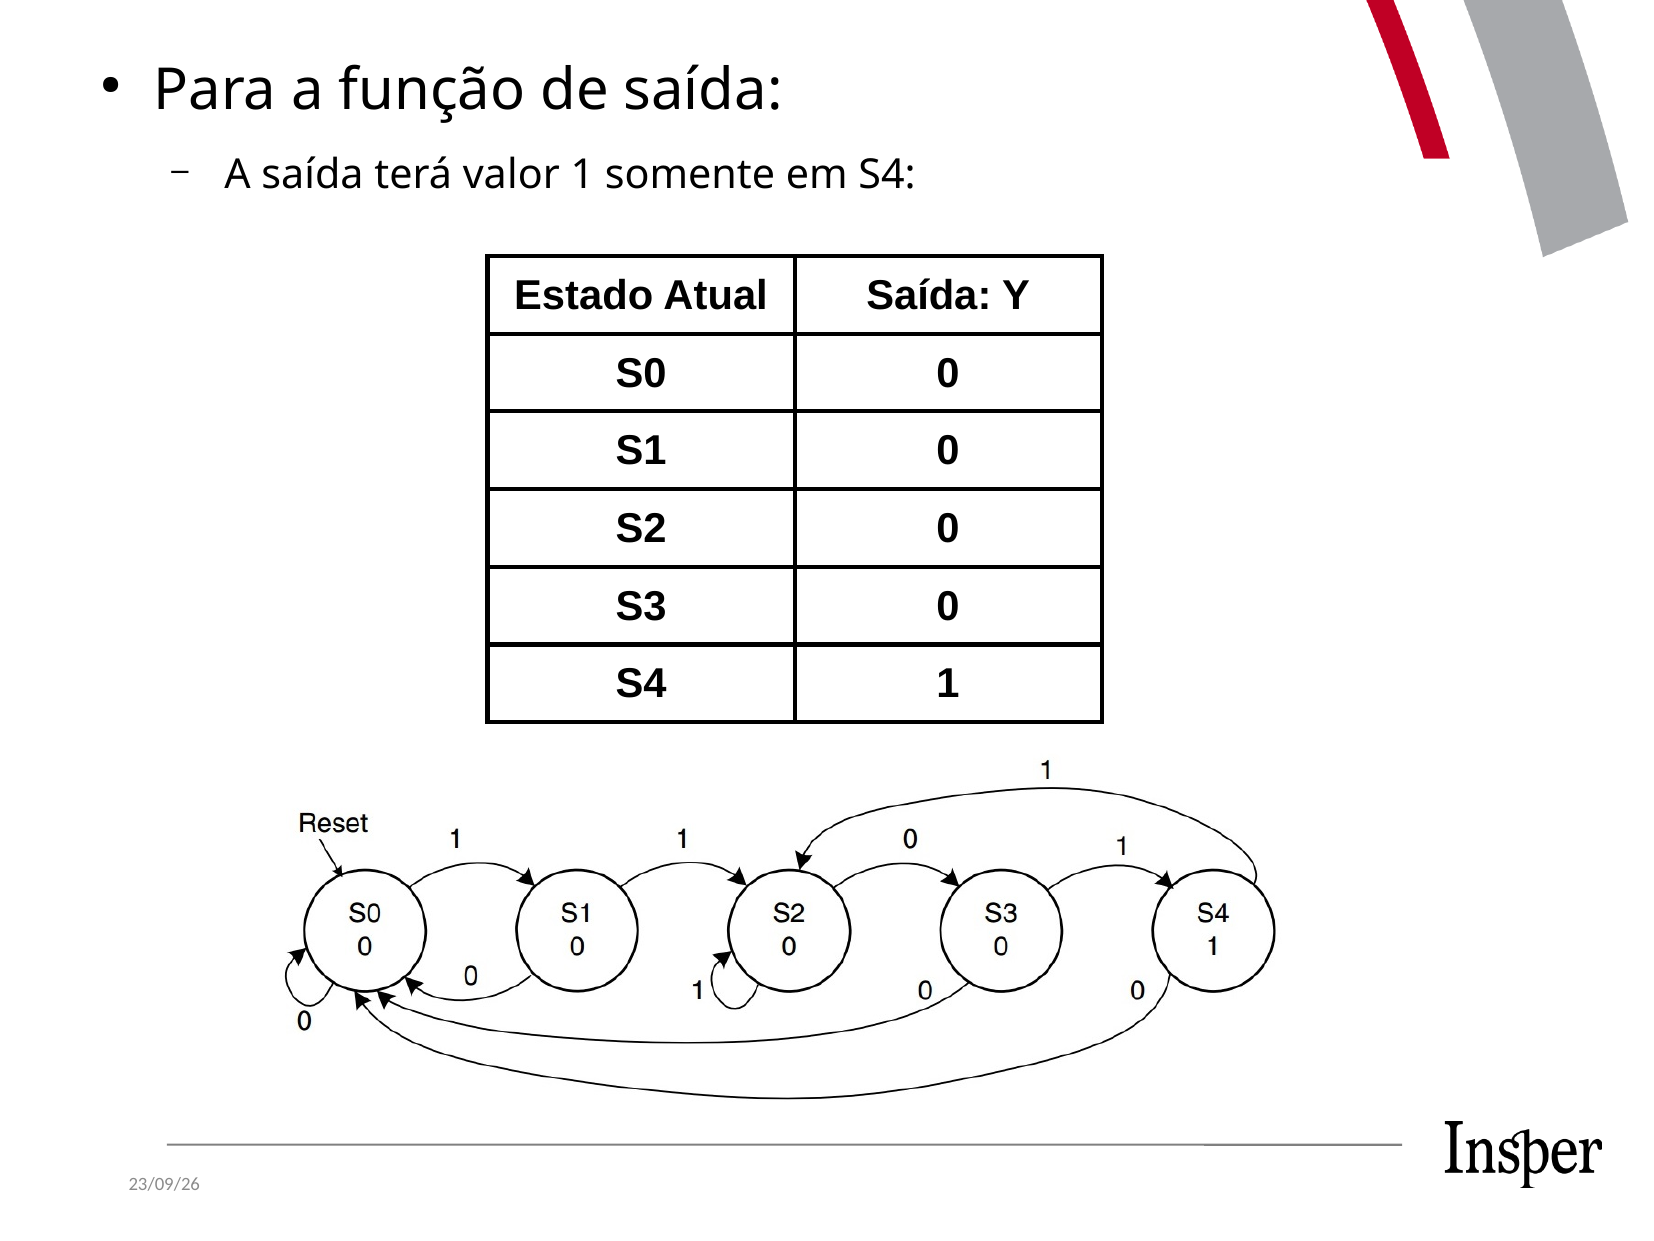

# Para a função de saída:
A saída terá valor 1 somente em S4:
| Estado Atual | Saída: Y |
| --- | --- |
| S0 | 0 |
| S1 | 0 |
| S2 | 0 |
| S3 | 0 |
| S4 | 1 |